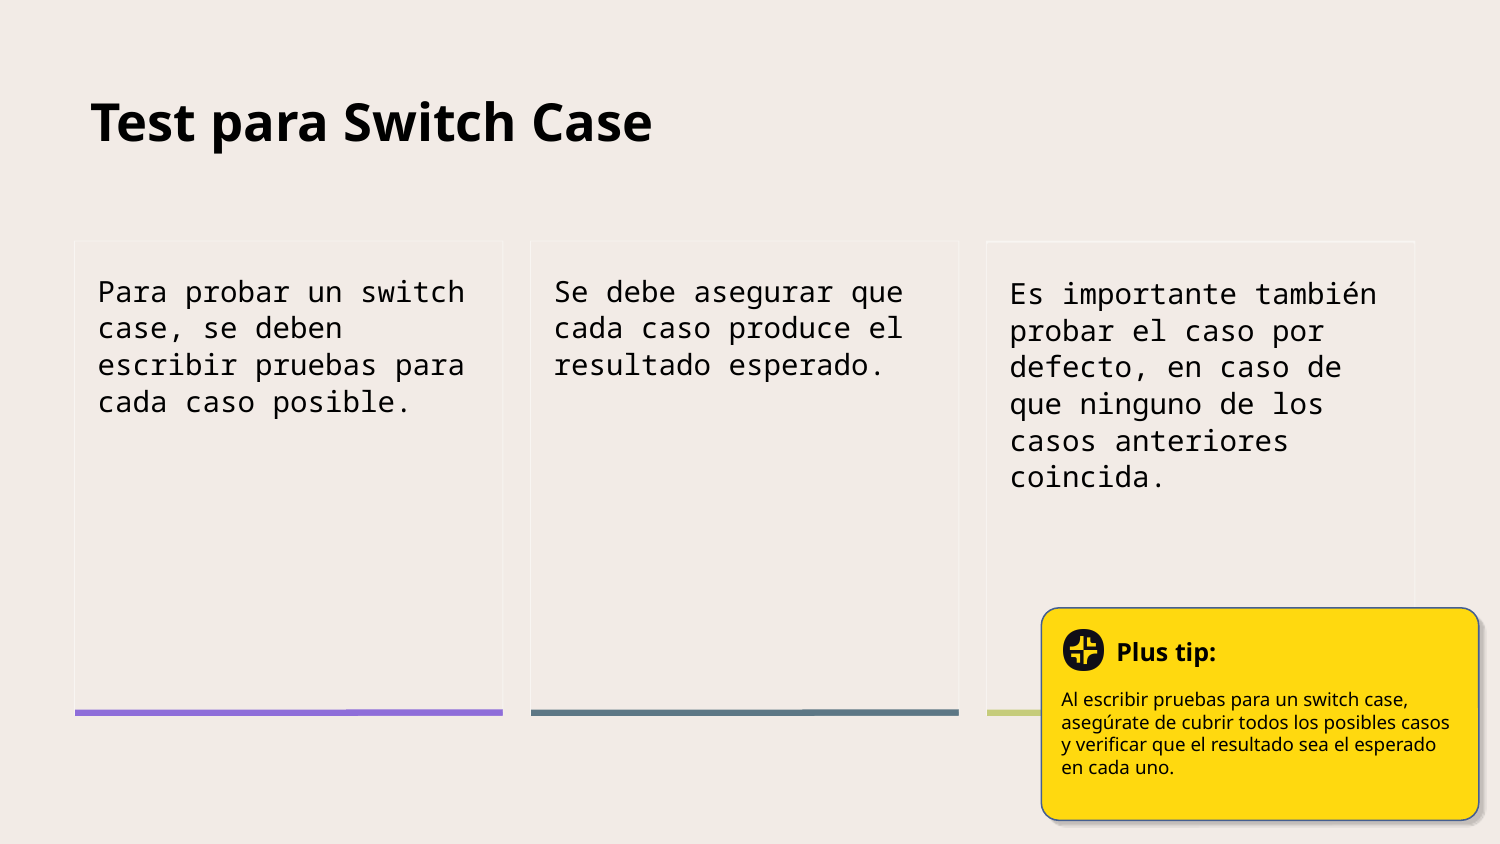

# Test para Switch Case
Para probar un switch case, se deben escribir pruebas para cada caso posible.
Se debe asegurar que cada caso produce el resultado esperado.
Es importante también probar el caso por defecto, en caso de que ninguno de los casos anteriores coincida.
Al escribir pruebas para un switch case, asegúrate de cubrir todos los posibles casos y verificar que el resultado sea el esperado en cada uno.
Plus tip: